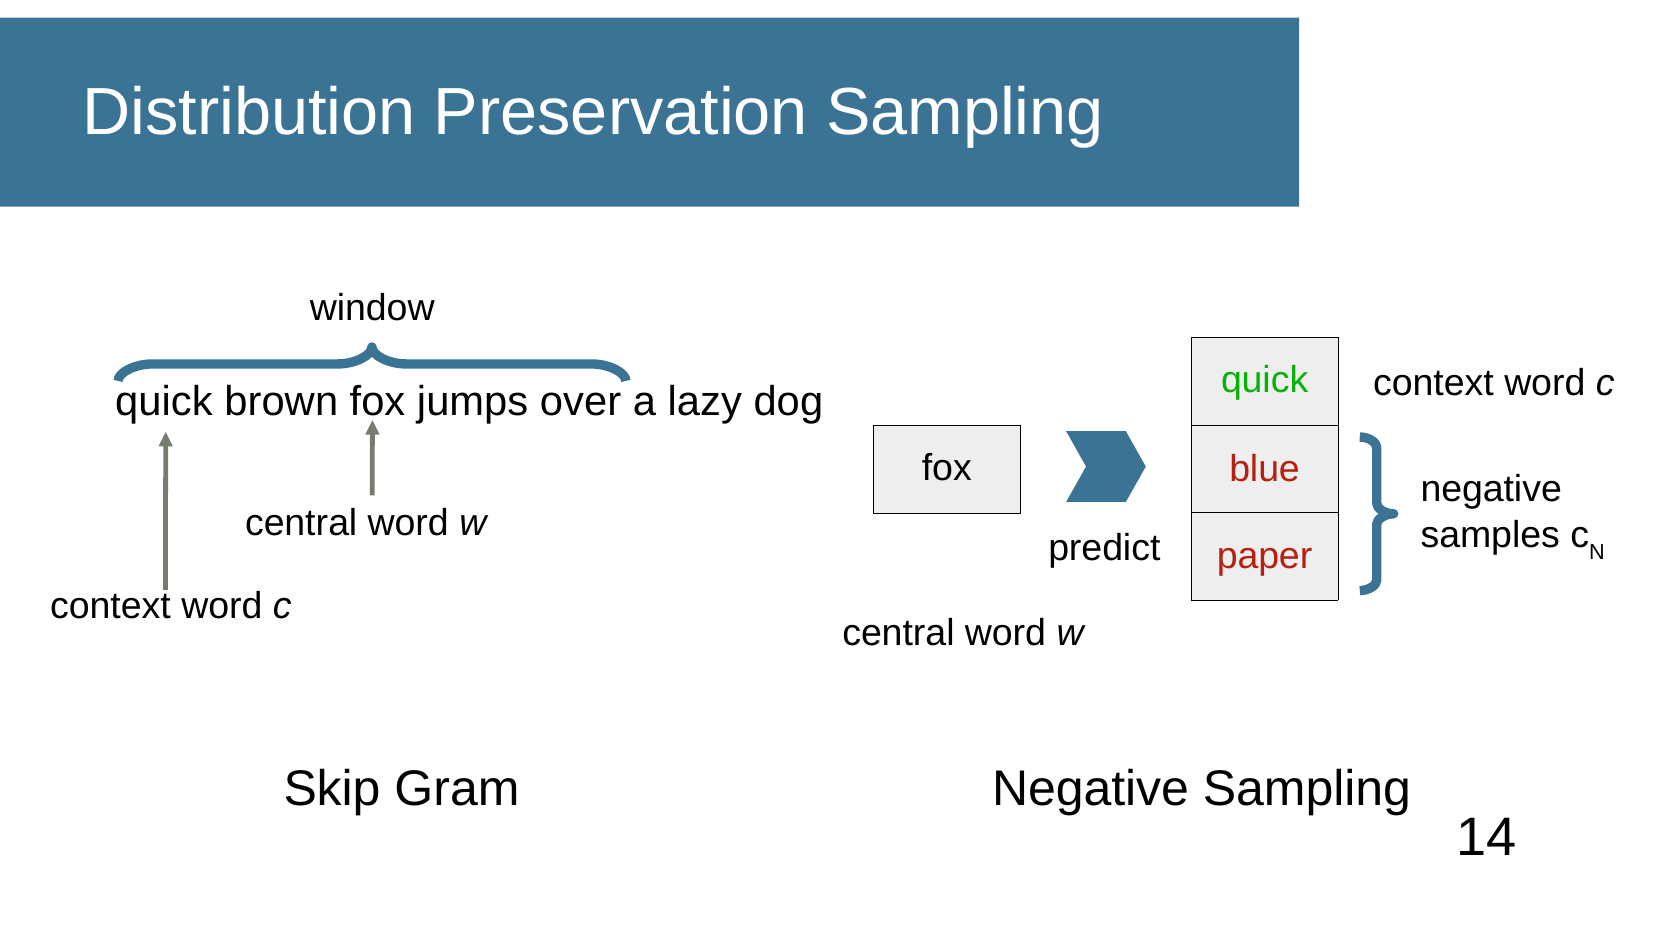

# Distribution Preservation Sampling
window
| quick |
| --- |
| blue |
| paper |
context word c
quick brown fox jumps over a lazy dog
| fox |
| --- |
negative samples cN
central word w
predict
context word c
central word w
Skip Gram
Negative Sampling